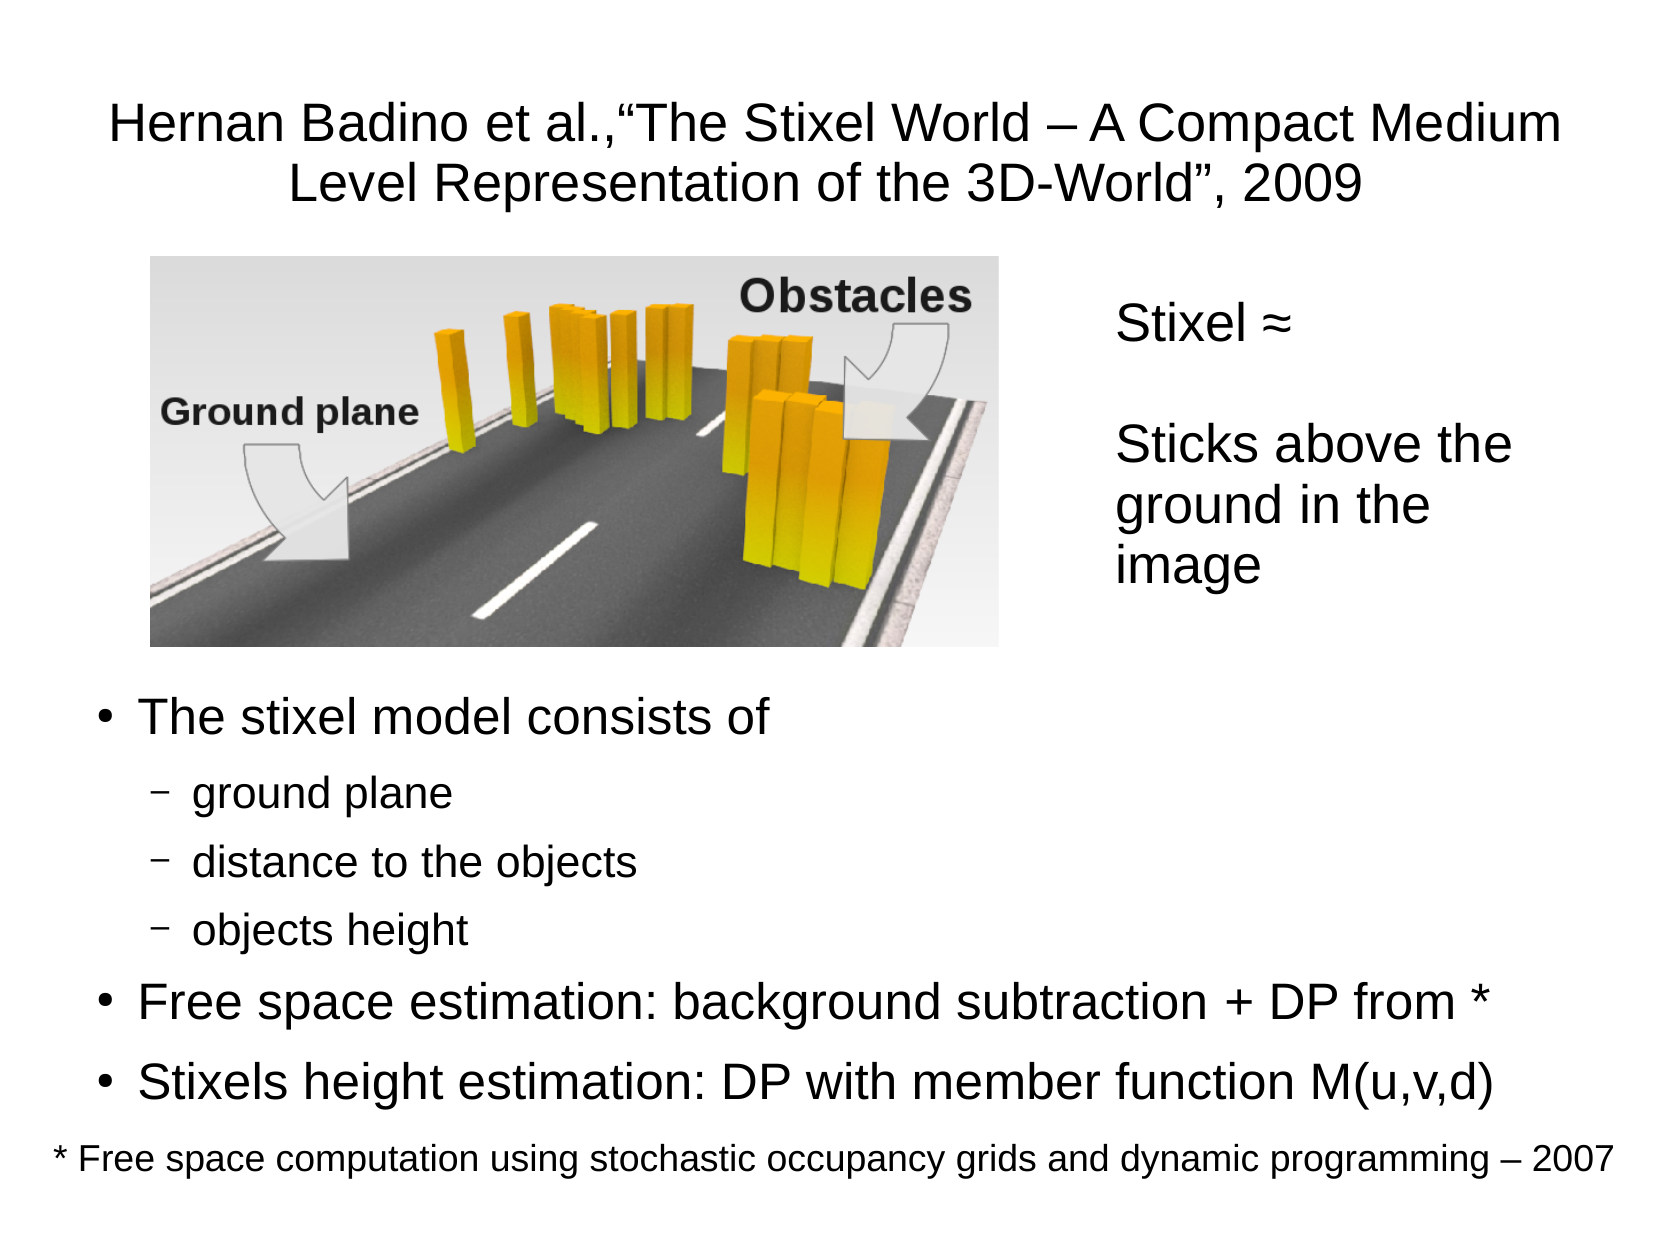

# Hernan Badino et al.,“The Stixel World – A Compact Medium Level Representation of the 3D-World”, 2009
Stixel ≈
Sticks above the ground in the image
The stixel model consists of
ground plane
distance to the objects
objects height
Free space estimation: background subtraction + DP from *
Stixels height estimation: DP with member function M(u,v,d)
* Free space computation using stochastic occupancy grids and dynamic programming – 2007